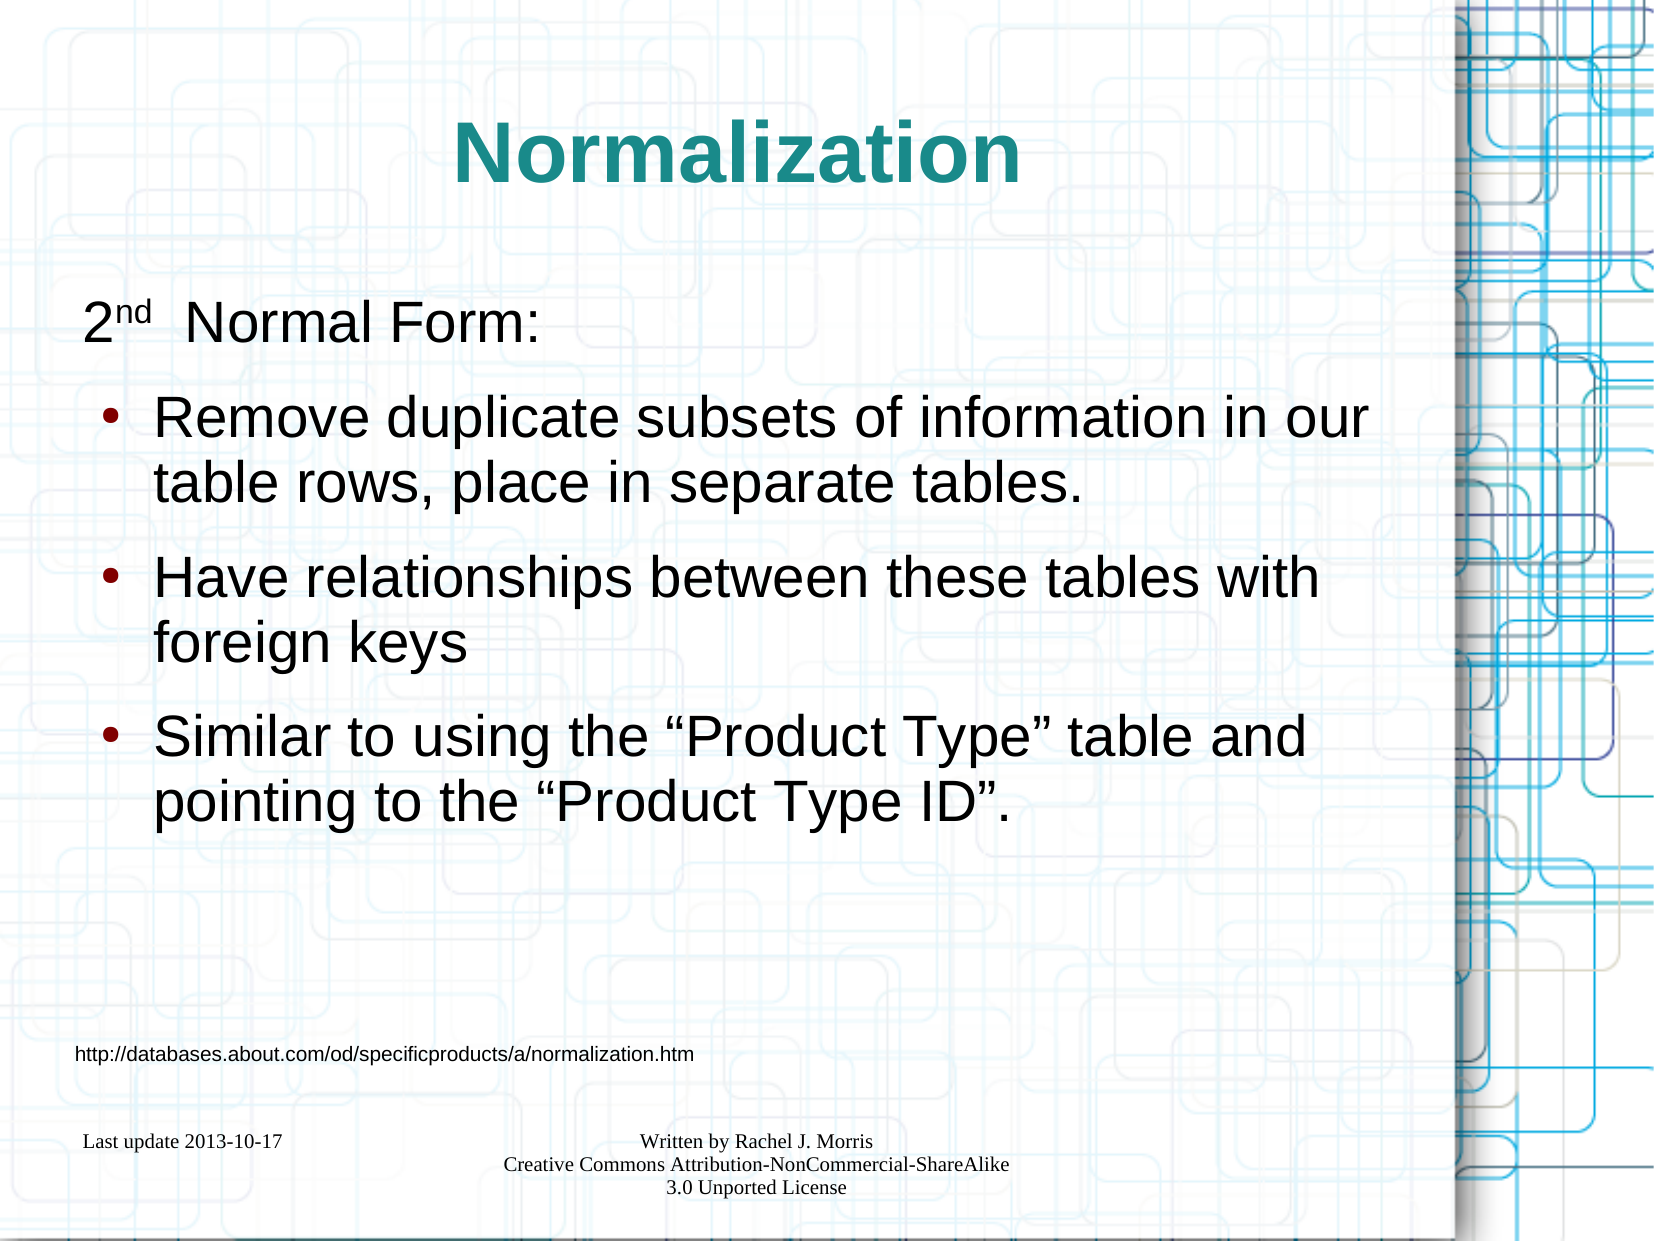

# Normalization
2nd Normal Form:
Remove duplicate subsets of information in our table rows, place in separate tables.
Have relationships between these tables with foreign keys
Similar to using the “Product Type” table and pointing to the “Product Type ID”.
http://databases.about.com/od/specificproducts/a/normalization.htm